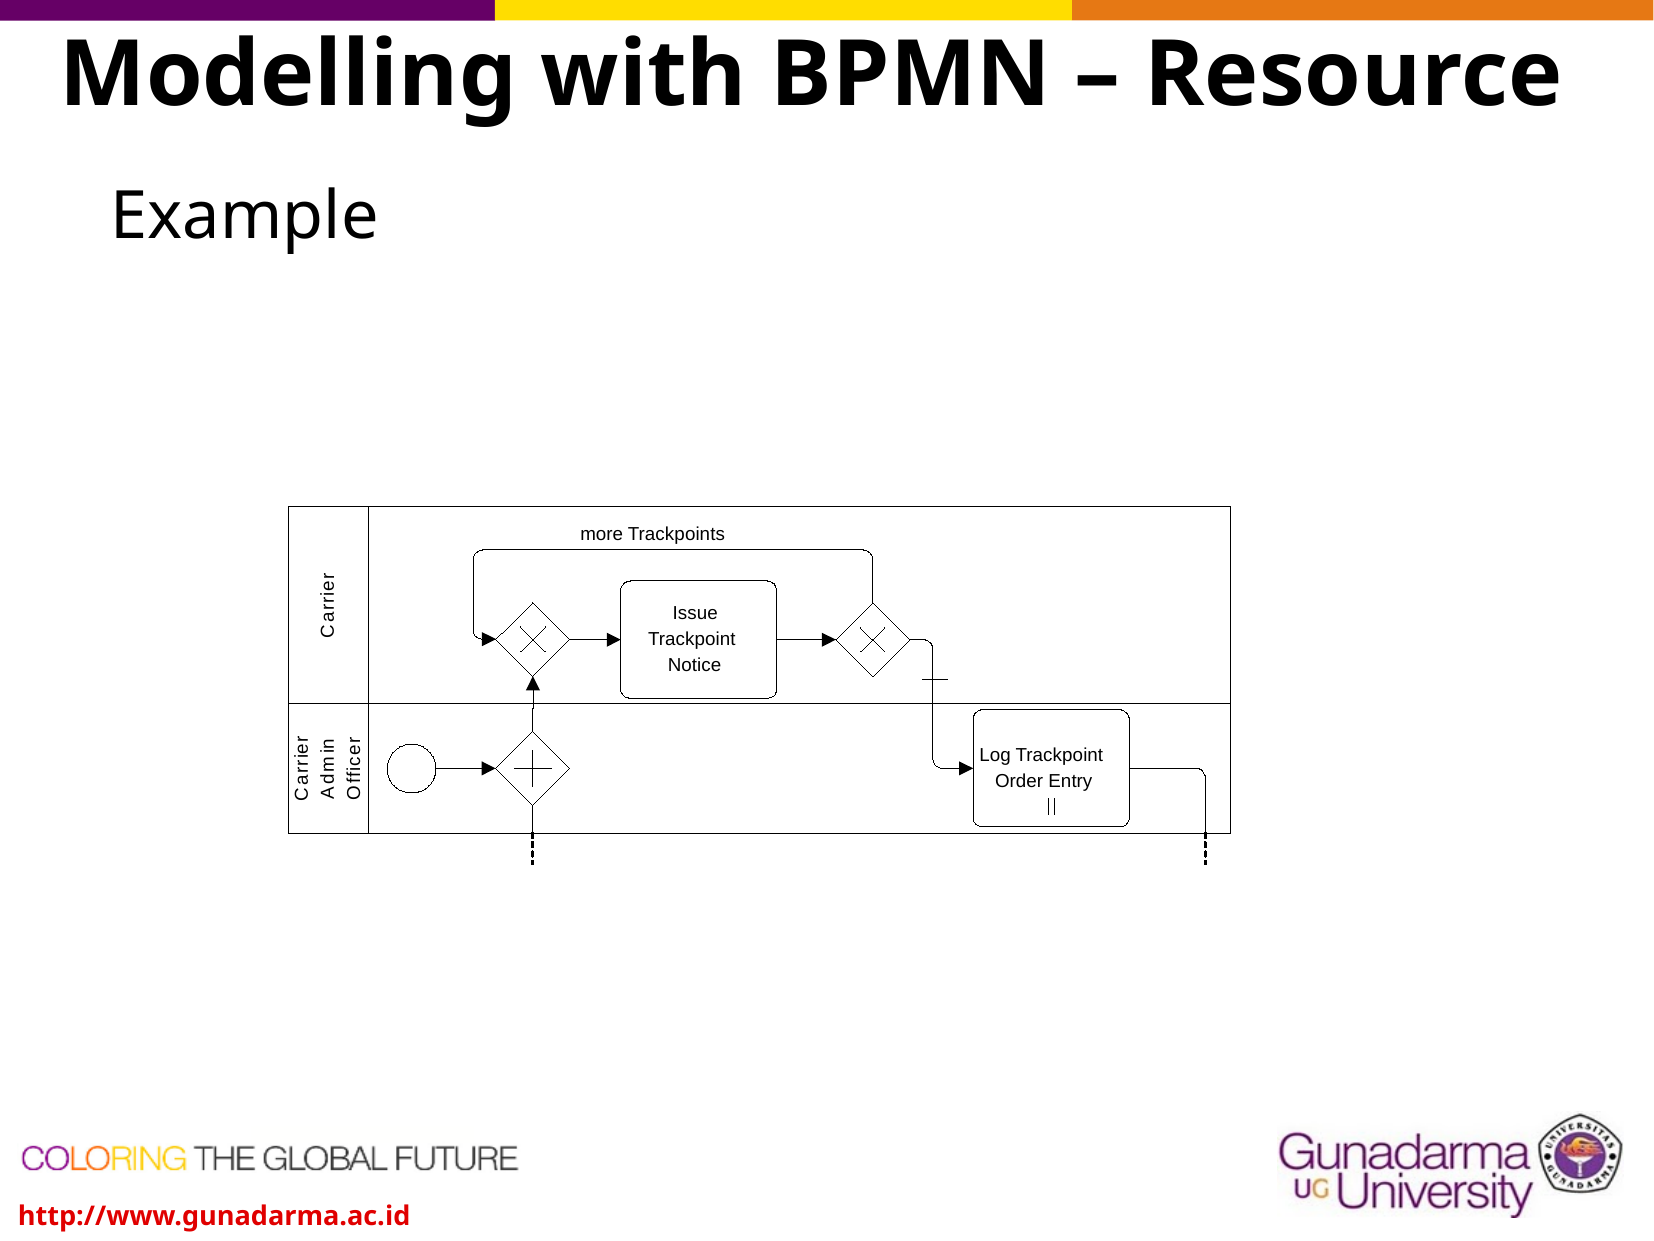

# Modelling with BPMN – Resource
Example
more Trackpoints
r
e
i
r
r
Issue
a
C
Trackpoint
Notice
r
r
n
e
e
i
Log Trackpoint
i
c
r
m
i
r
f
d
Order Entry
a
f
A
O
C